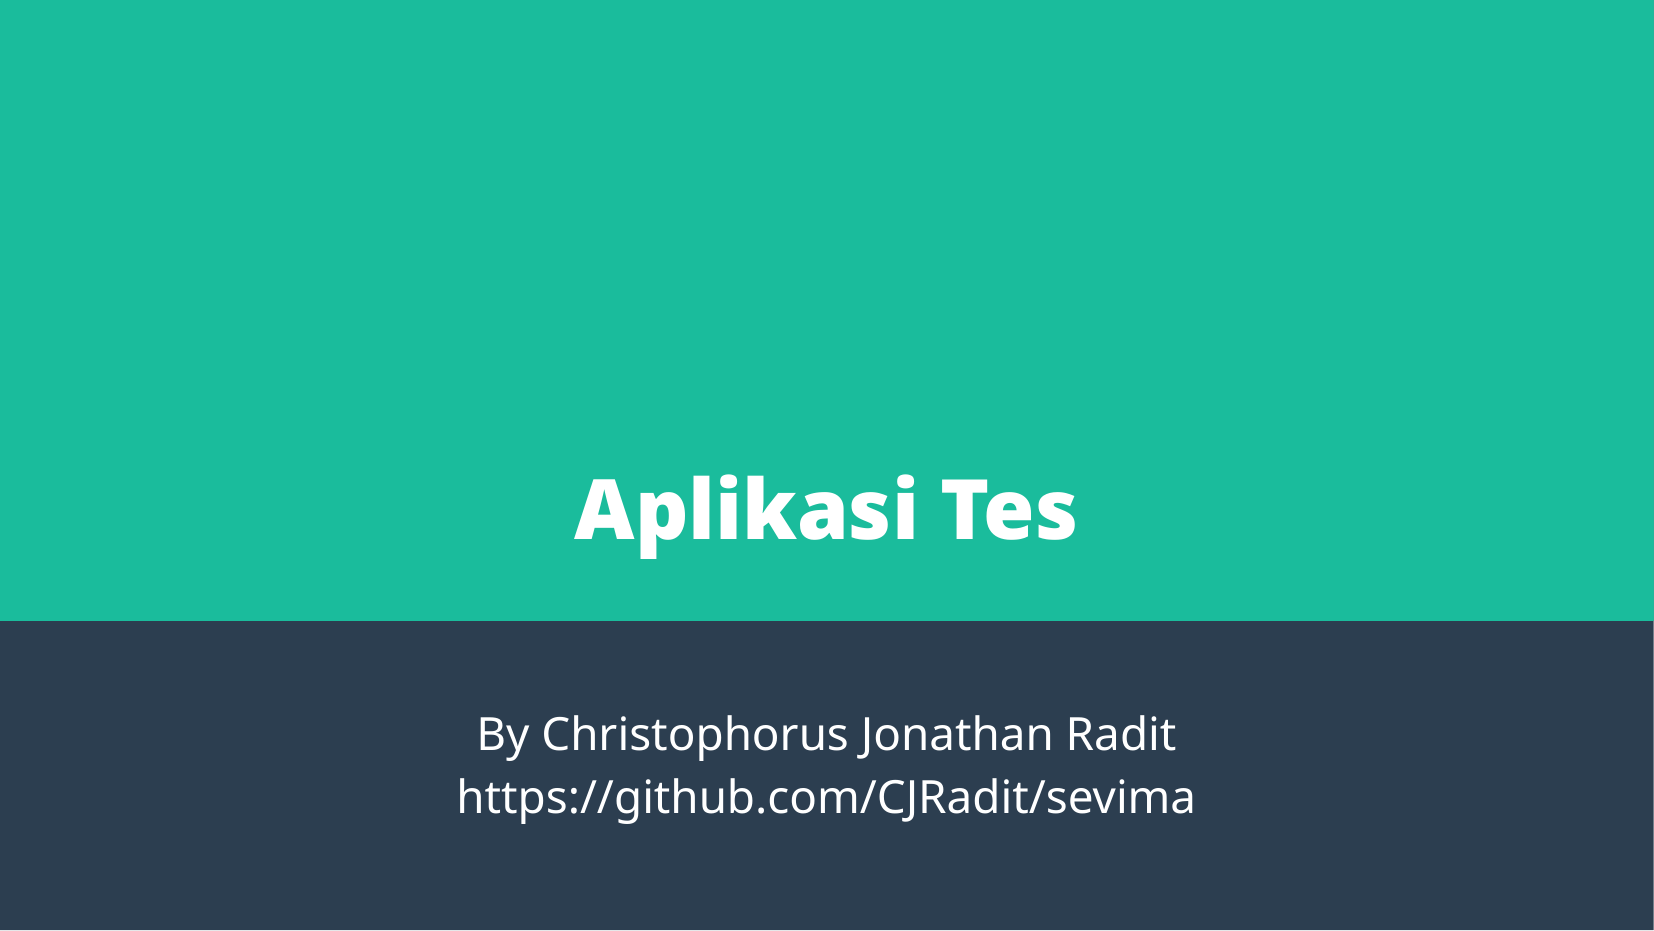

# Aplikasi Tes
By Christophorus Jonathan Radit
https://github.com/CJRadit/sevima